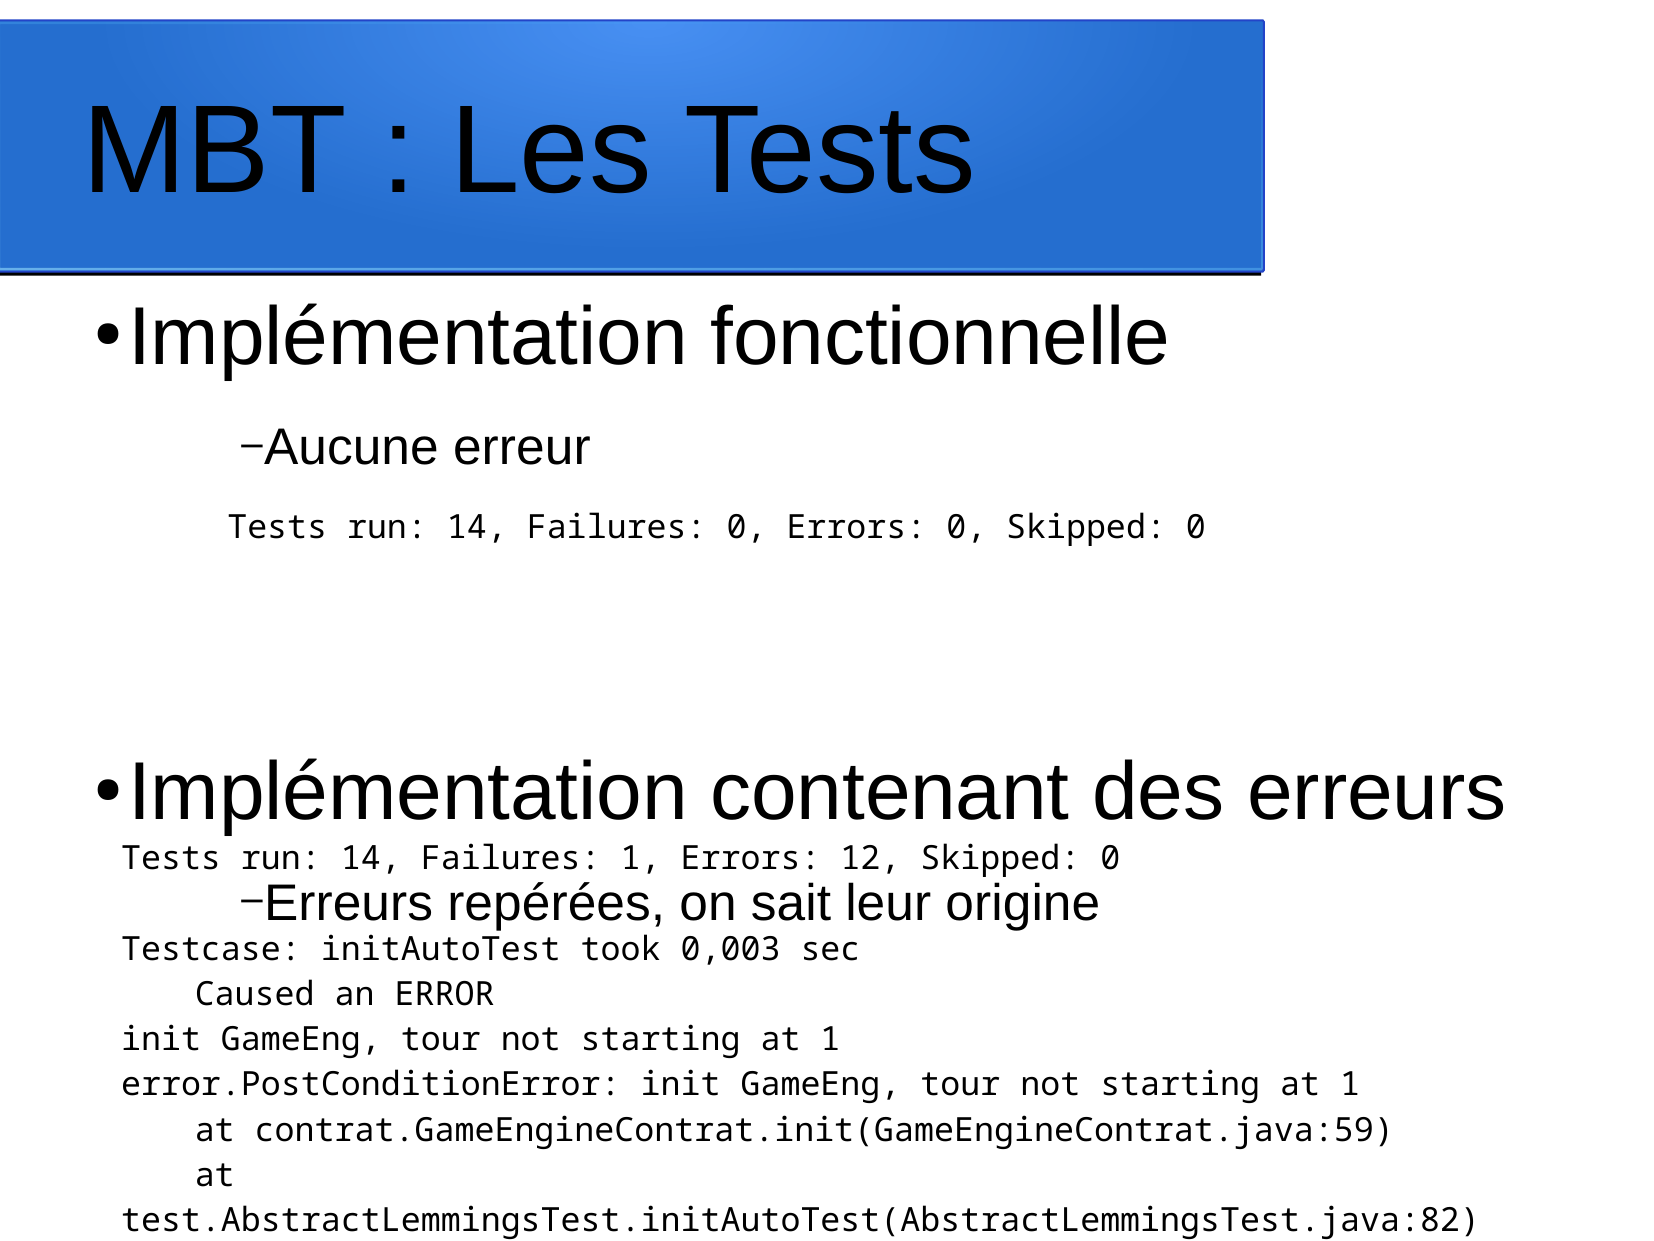

# MBT : Les Tests
Implémentation fonctionnelle
Aucune erreur
Implémentation contenant des erreurs
Erreurs repérées, on sait leur origine
Tests run: 14, Failures: 0, Errors: 0, Skipped: 0
Tests run: 14, Failures: 1, Errors: 12, Skipped: 0
Testcase: initAutoTest took 0,003 sec
	Caused an ERROR
init GameEng, tour not starting at 1
error.PostConditionError: init GameEng, tour not starting at 1
	at contrat.GameEngineContrat.init(GameEngineContrat.java:59)
	at test.AbstractLemmingsTest.initAutoTest(AbstractLemmingsTest.java:82)